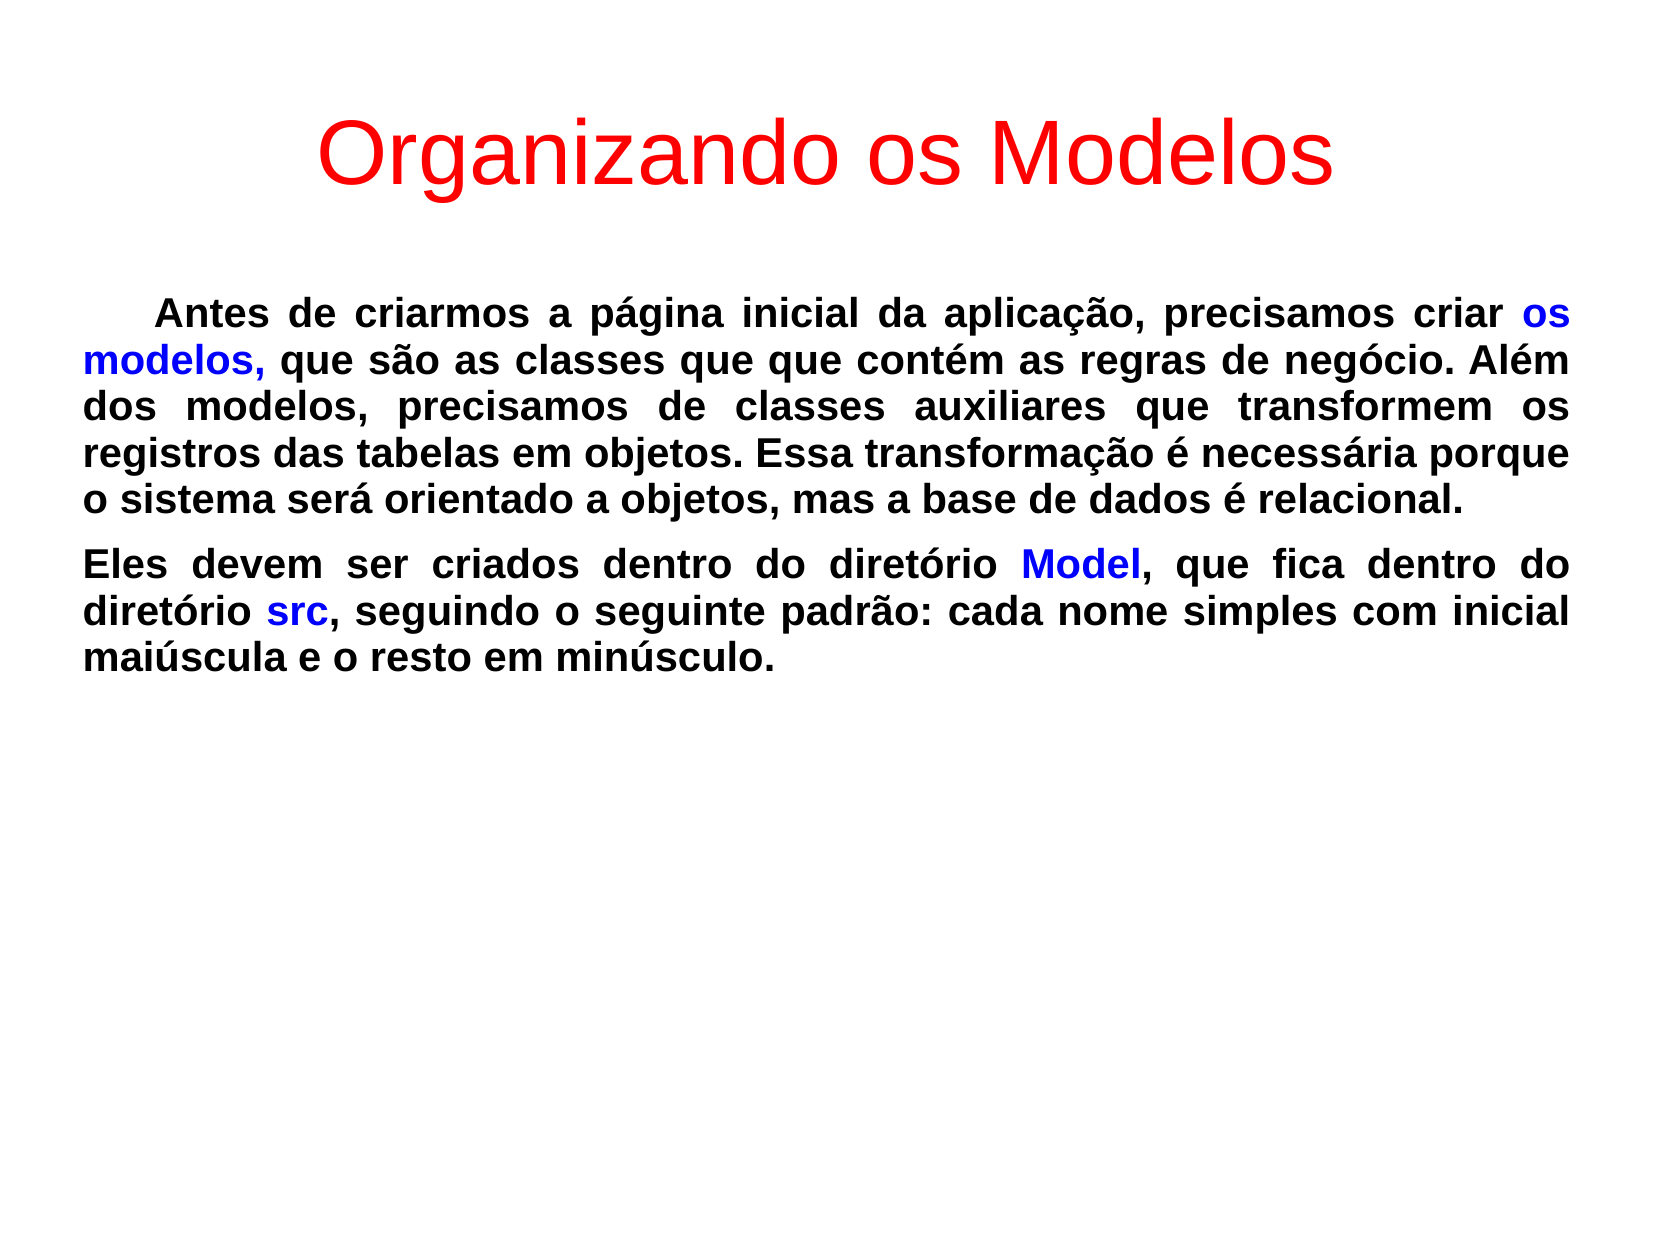

# Organizando os Modelos
 Antes de criarmos a página inicial da aplicação, precisamos criar os modelos, que são as classes que que contém as regras de negócio. Além dos modelos, precisamos de classes auxiliares que transformem os registros das tabelas em objetos. Essa transformação é necessária porque o sistema será orientado a objetos, mas a base de dados é relacional.
Eles devem ser criados dentro do diretório Model, que fica dentro do diretório src, seguindo o seguinte padrão: cada nome simples com inicial maiúscula e o resto em minúsculo.